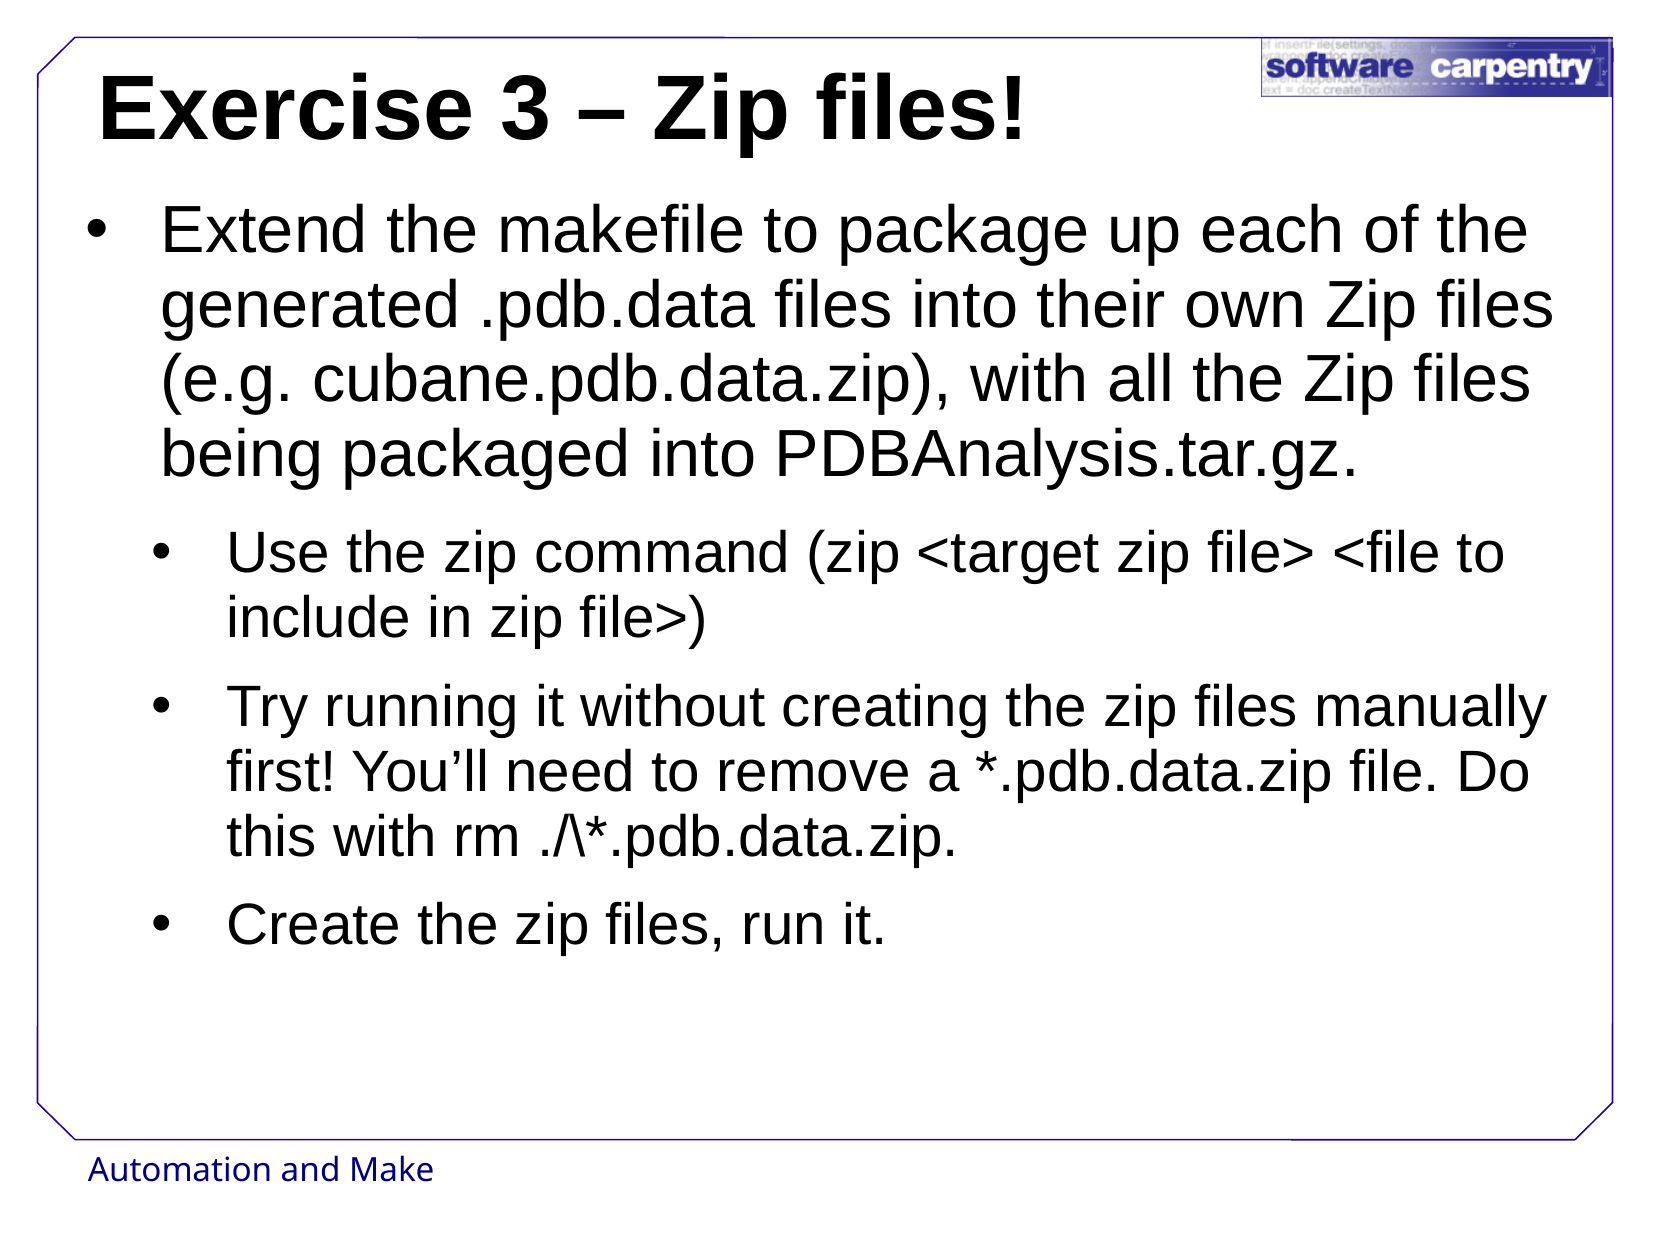

# Exercise 3 – Zip files!
Extend the makefile to package up each of the generated .pdb.data files into their own Zip files (e.g. cubane.pdb.data.zip), with all the Zip files being packaged into PDBAnalysis.tar.gz.
Use the zip command (zip <target zip file> <file to include in zip file>)
Try running it without creating the zip files manually first! You’ll need to remove a *.pdb.data.zip file. Do this with rm ./\*.pdb.data.zip.
Create the zip files, run it.